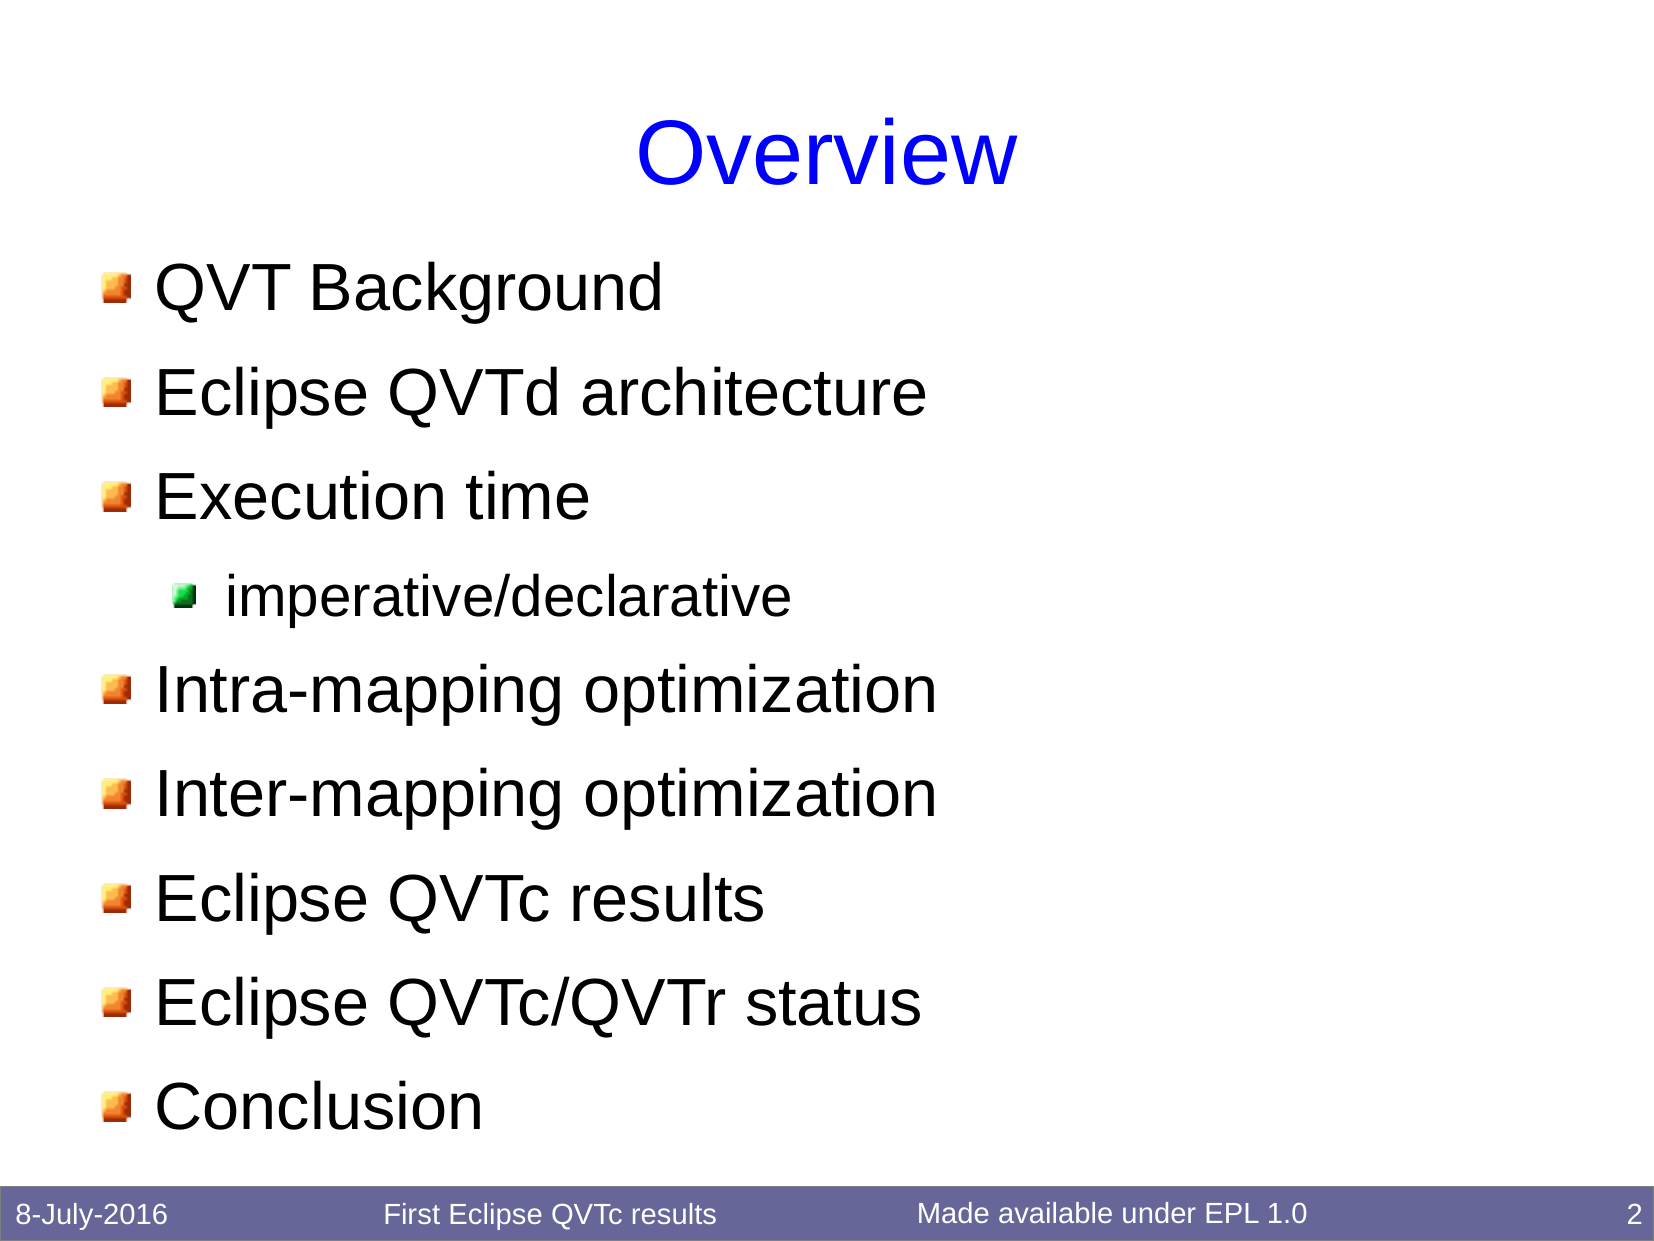

# Overview
QVT Background
Eclipse QVTd architecture
Execution time
imperative/declarative
Intra-mapping optimization
Inter-mapping optimization
Eclipse QVTc results
Eclipse QVTc/QVTr status
Conclusion
8-July-2016
First Eclipse QVTc results
2